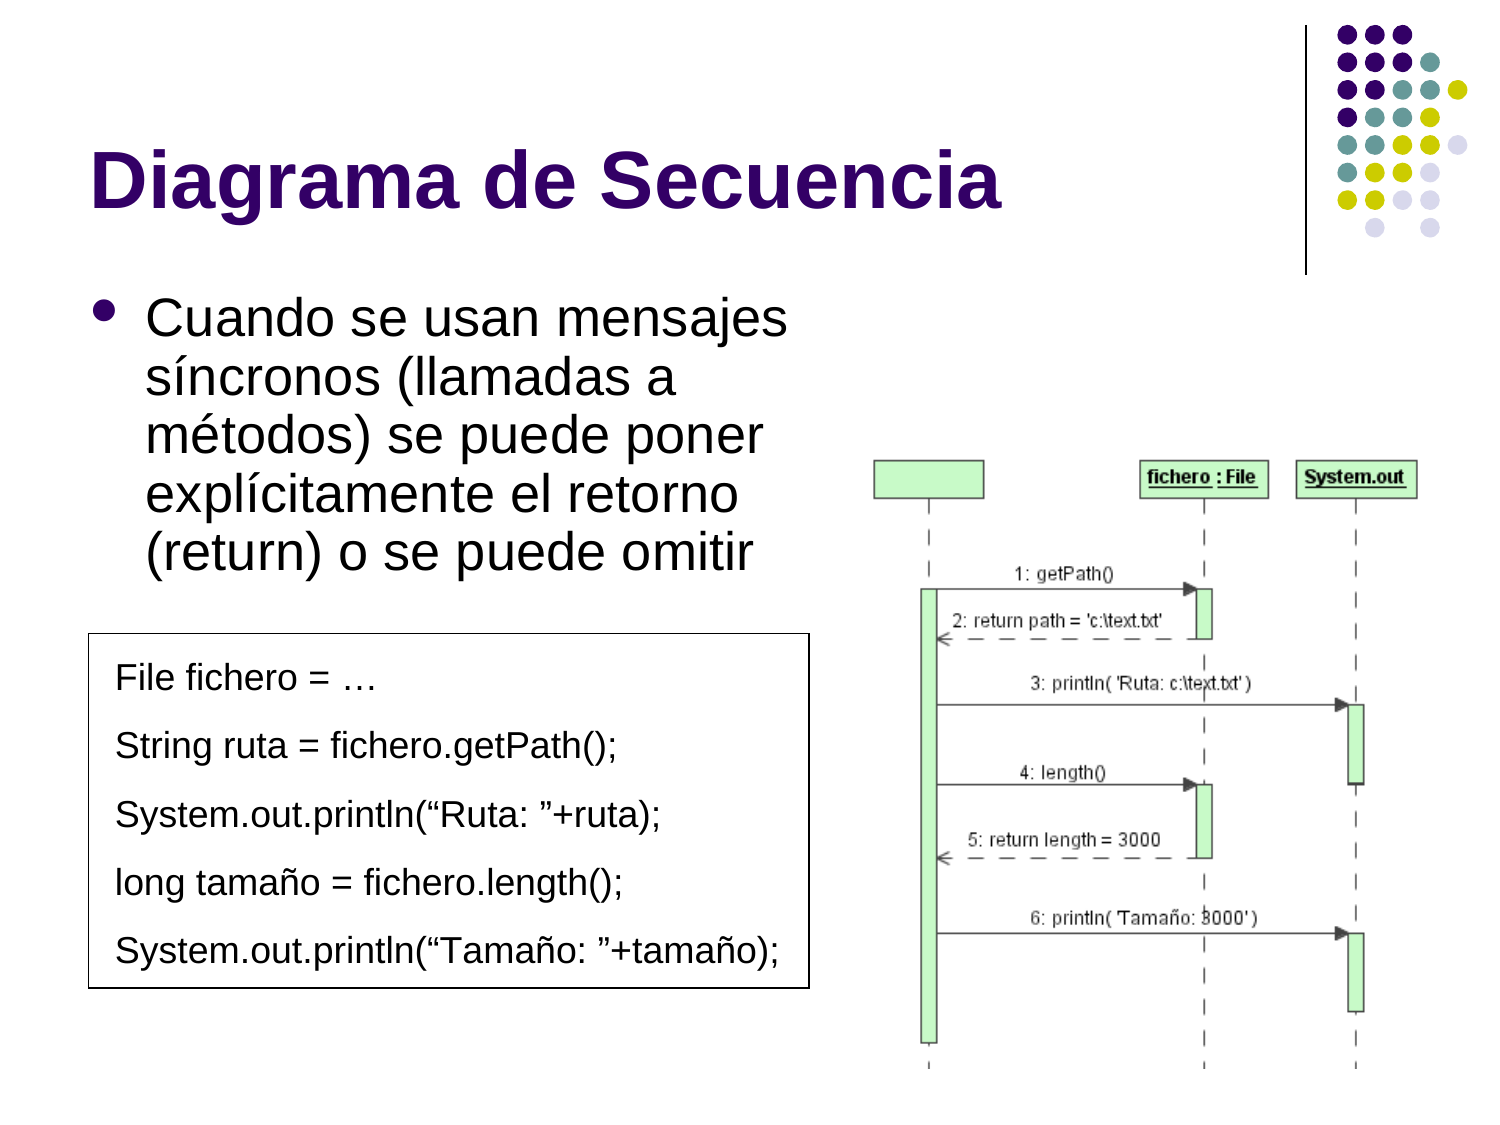

# Diagrama de Secuencia
Cuando se usan mensajes síncronos (llamadas a métodos) se puede poner explícitamente el retorno (return) o se puede omitir
File fichero = …
String ruta = fichero.getPath();
System.out.println(“Ruta: ”+ruta);
long tamaño = fichero.length();
System.out.println(“Tamaño: ”+tamaño);